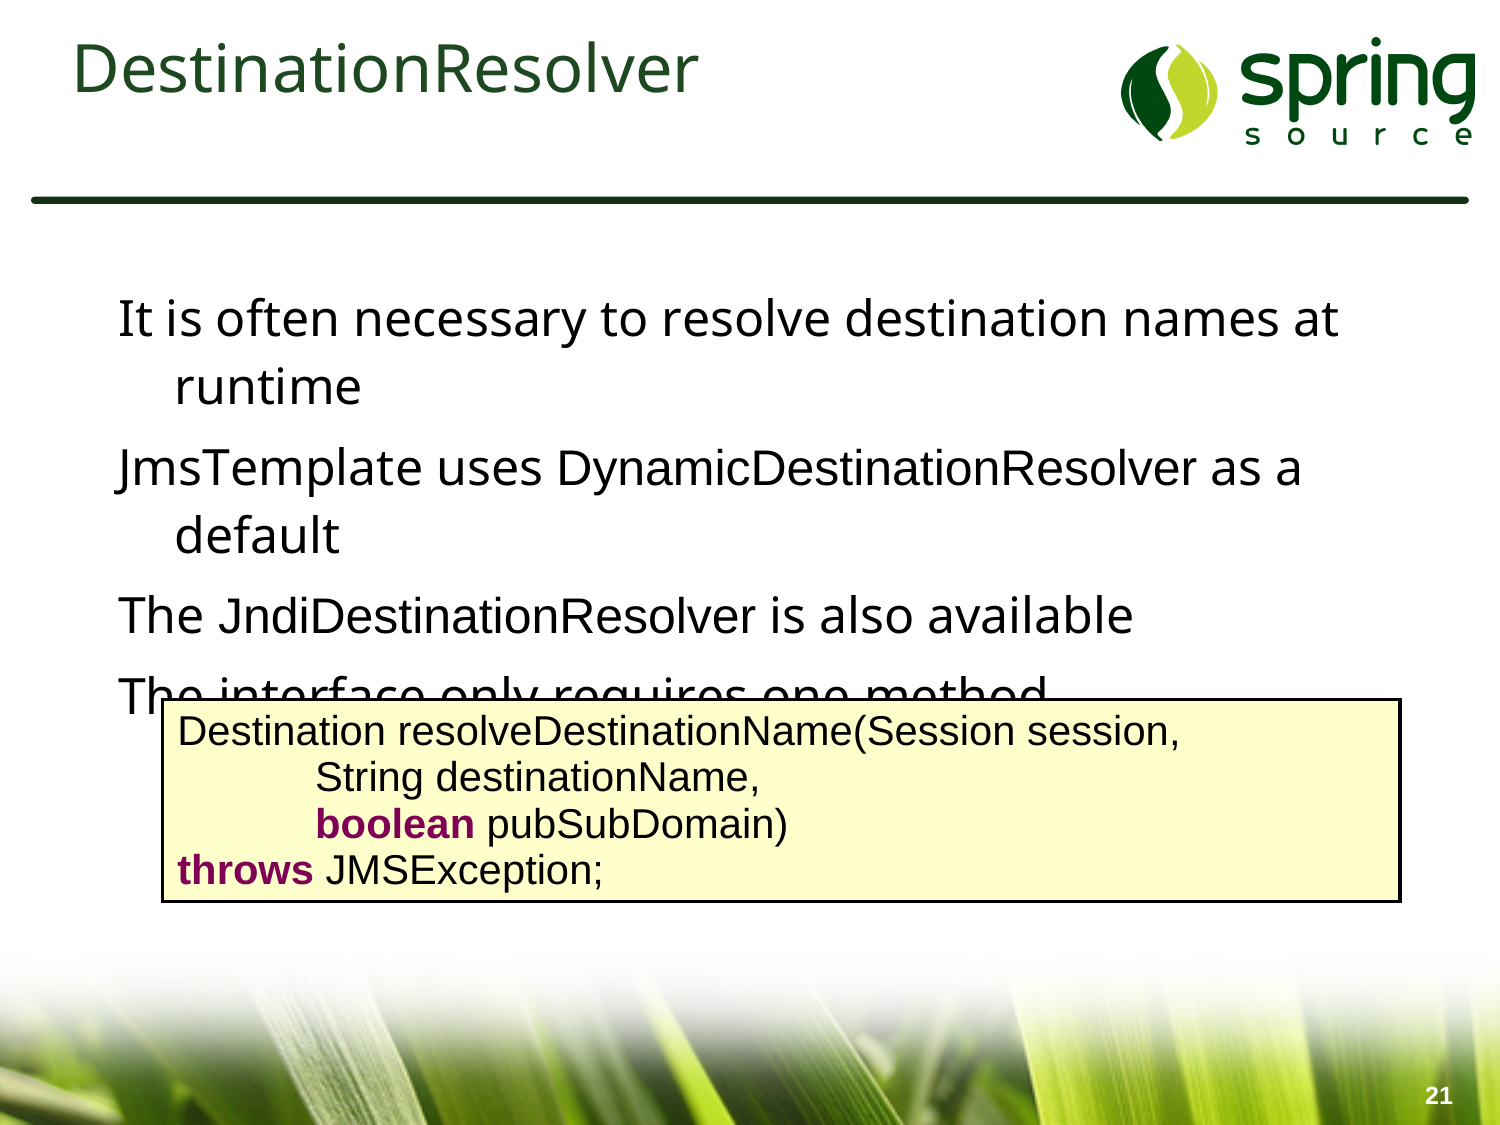

# DestinationResolver
It is often necessary to resolve destination names at runtime
JmsTemplate uses DynamicDestinationResolver as a default
The JndiDestinationResolver is also available
The interface only requires one method
Destination resolveDestinationName(Session session,
 String destinationName,
 boolean pubSubDomain)
throws JMSException;